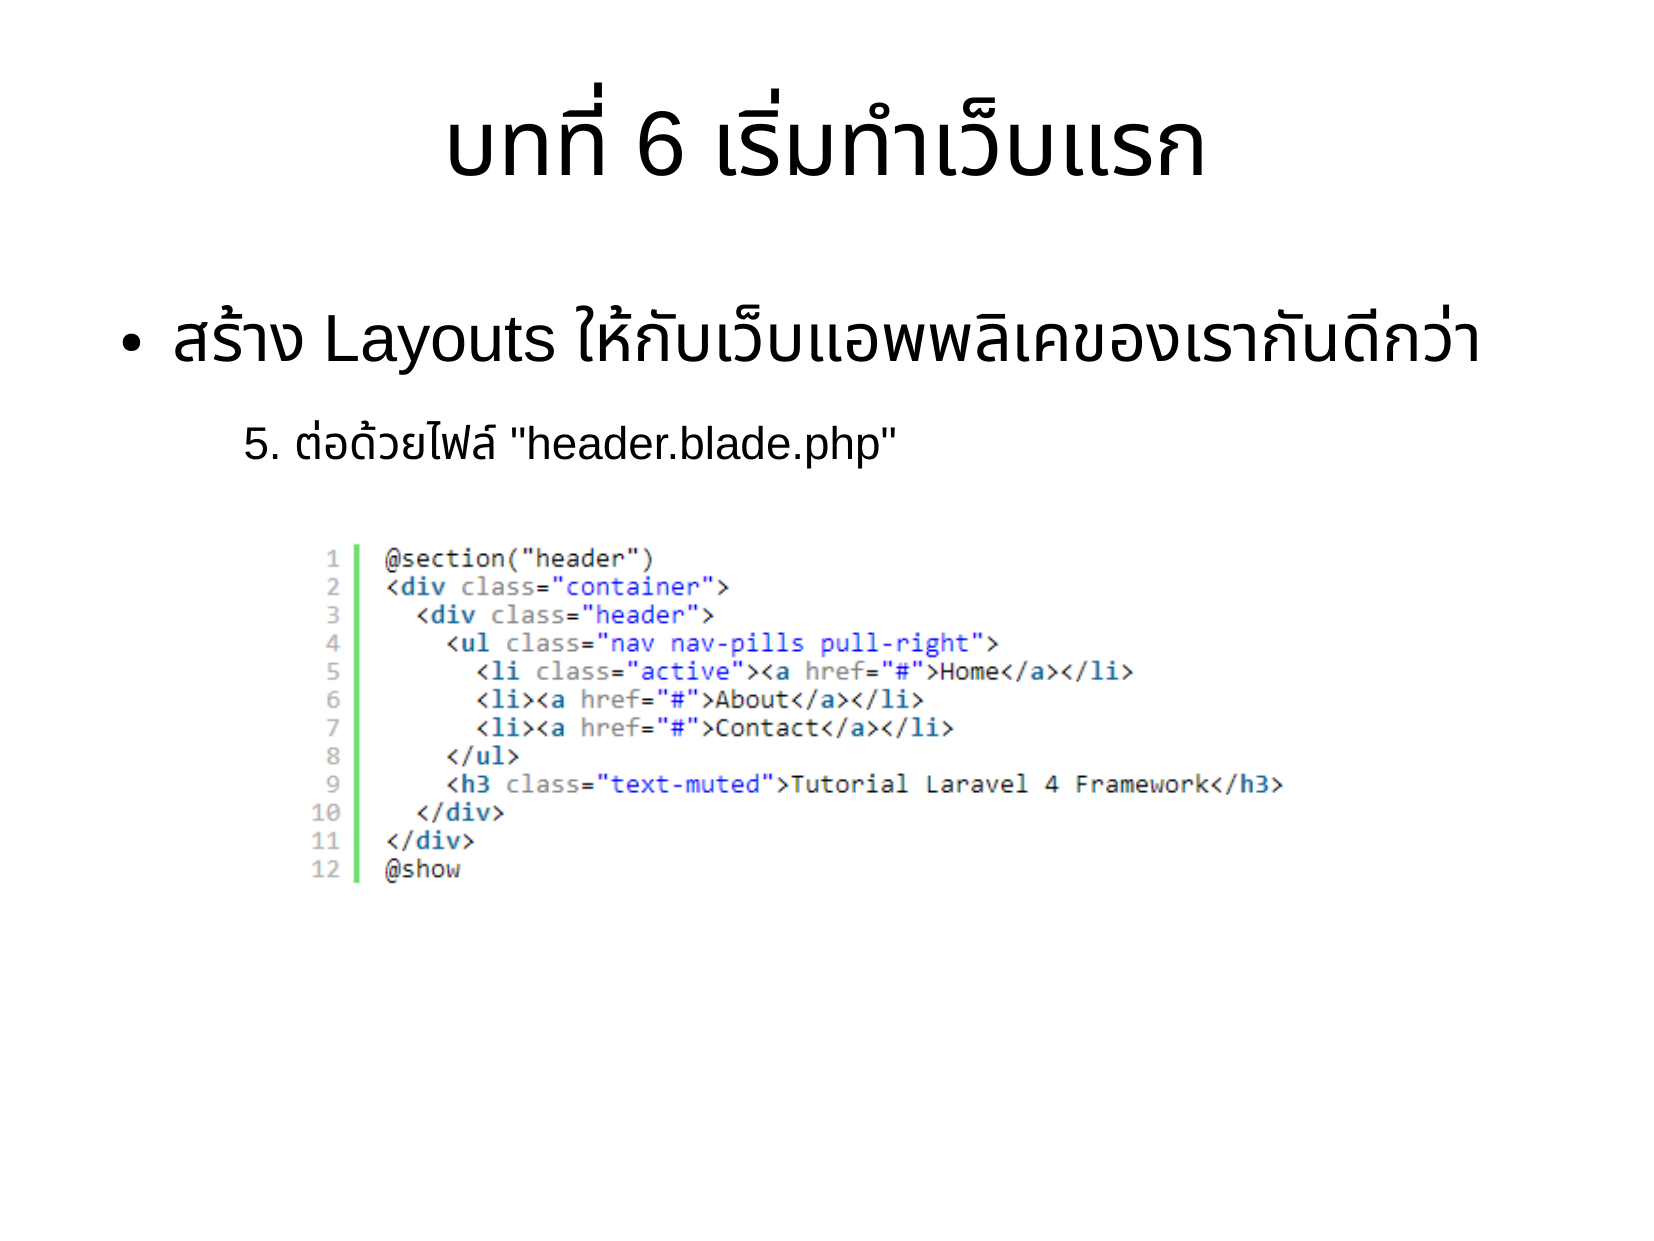

# บทที่ 6 เริ่มทำเว็บแรก
สร้าง Layouts ให้กับเว็บแอพพลิเคของเรากันดีกว่า
5. ต่อด้วยไฟล์ "header.blade.php"